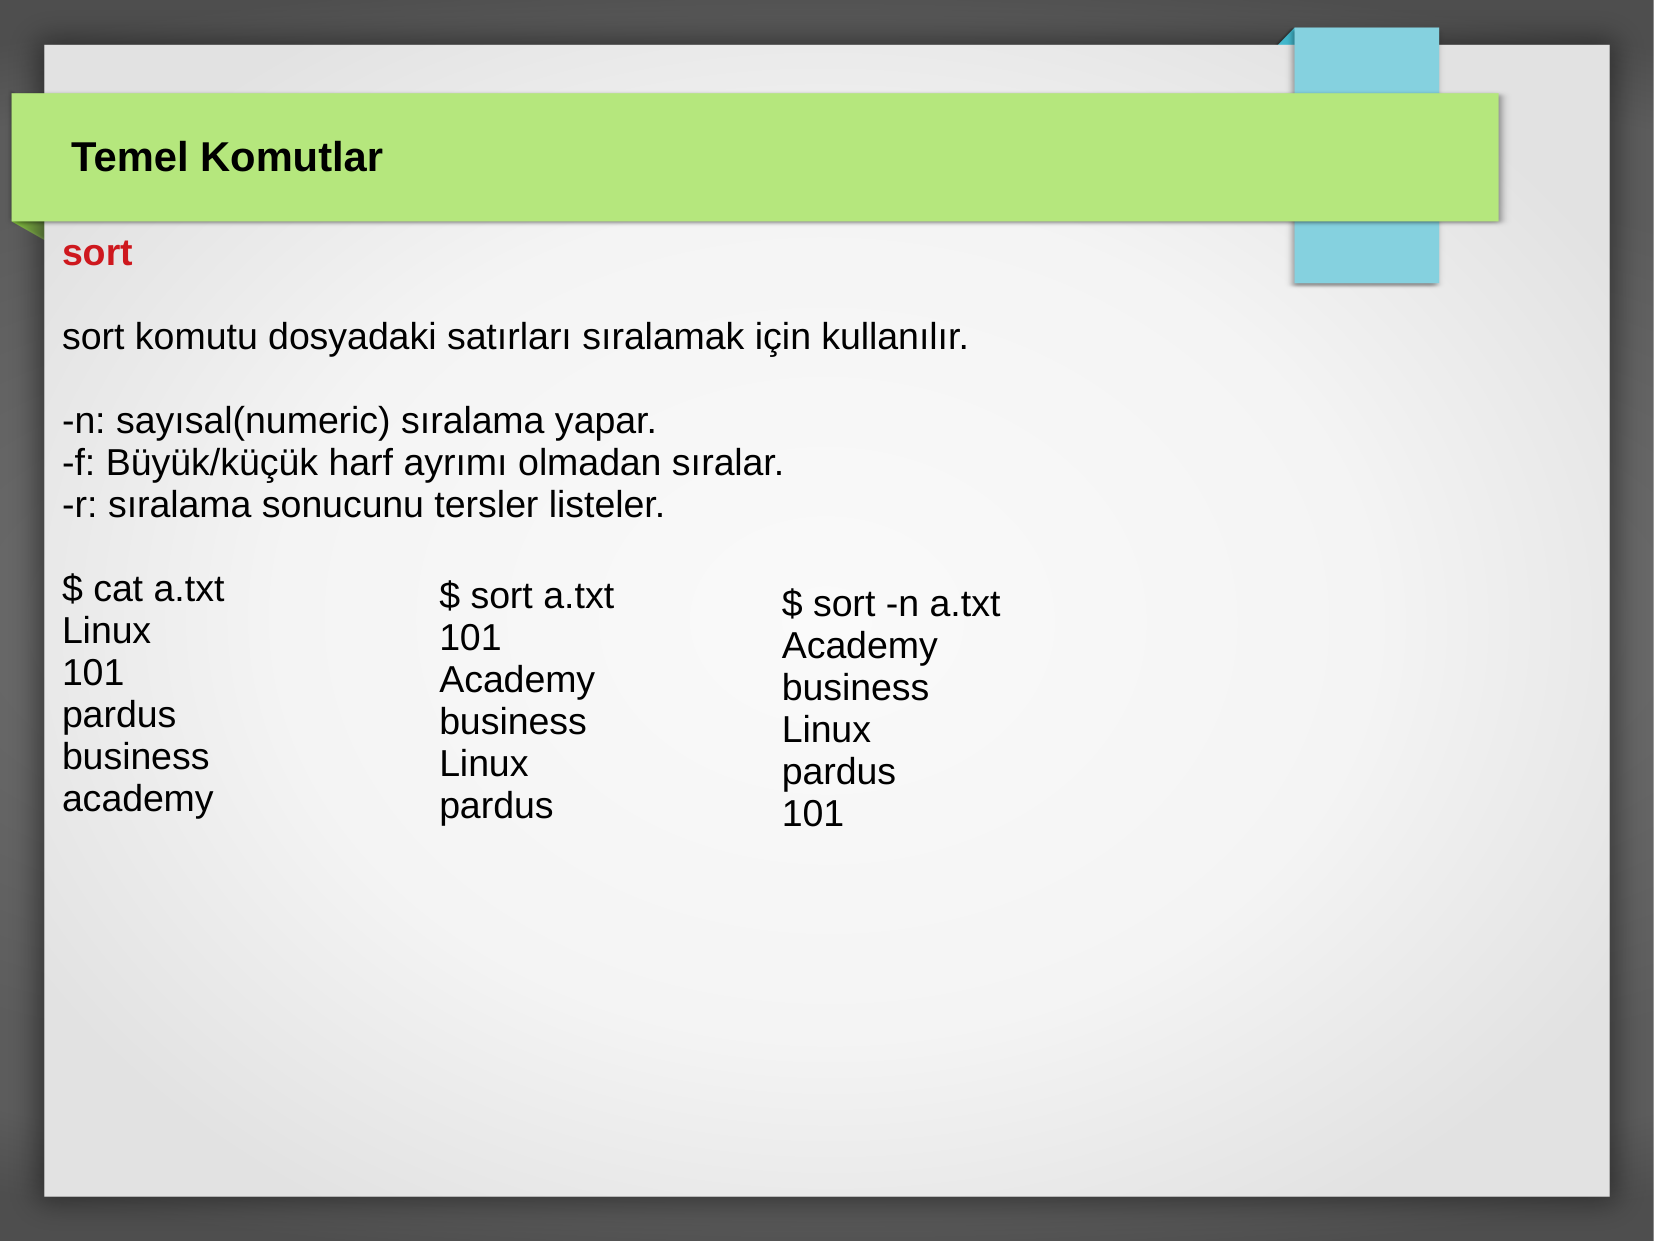

Temel Komutlar
sort
sort komutu dosyadaki satırları sıralamak için kullanılır.
-n: sayısal(numeric) sıralama yapar.
-f: Büyük/küçük harf ayrımı olmadan sıralar.
-r: sıralama sonucunu tersler listeler.
$ cat a.txt
Linux
101
pardus
business
academy
$ sort a.txt
101
Academy
business
Linux
pardus
$ sort -n a.txt
Academy
business
Linux
pardus
101